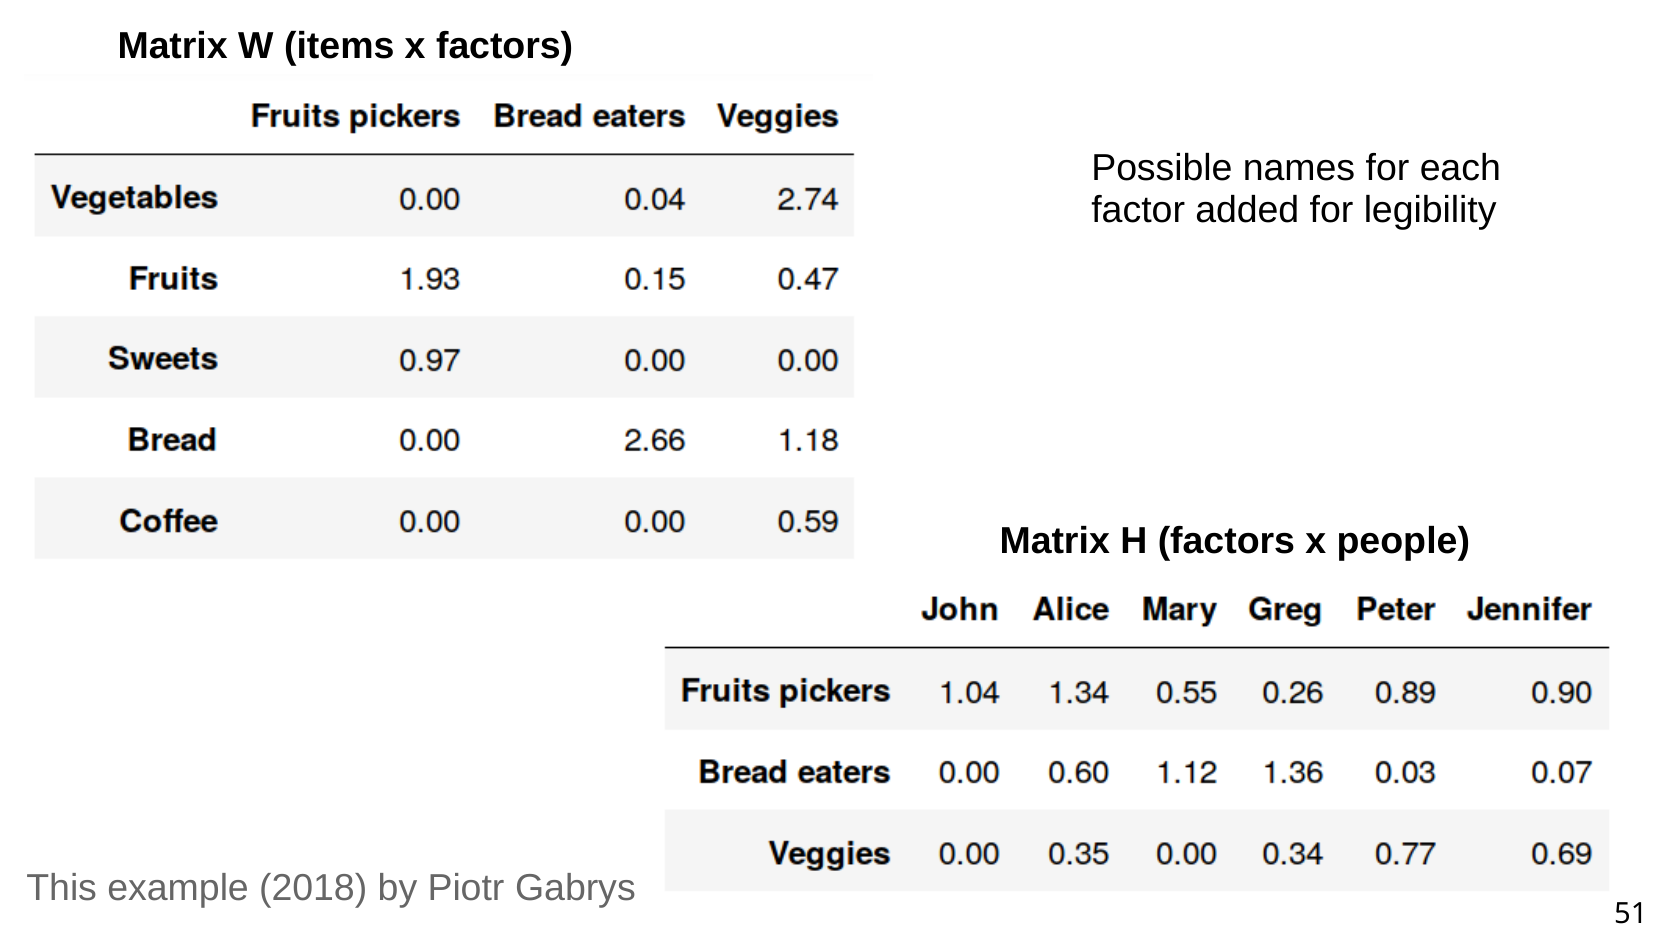

Matrix W (items x factors)
Possible names for each factor added for legibility
Matrix H (factors x people)
This example (2018) by Piotr Gabrys
51